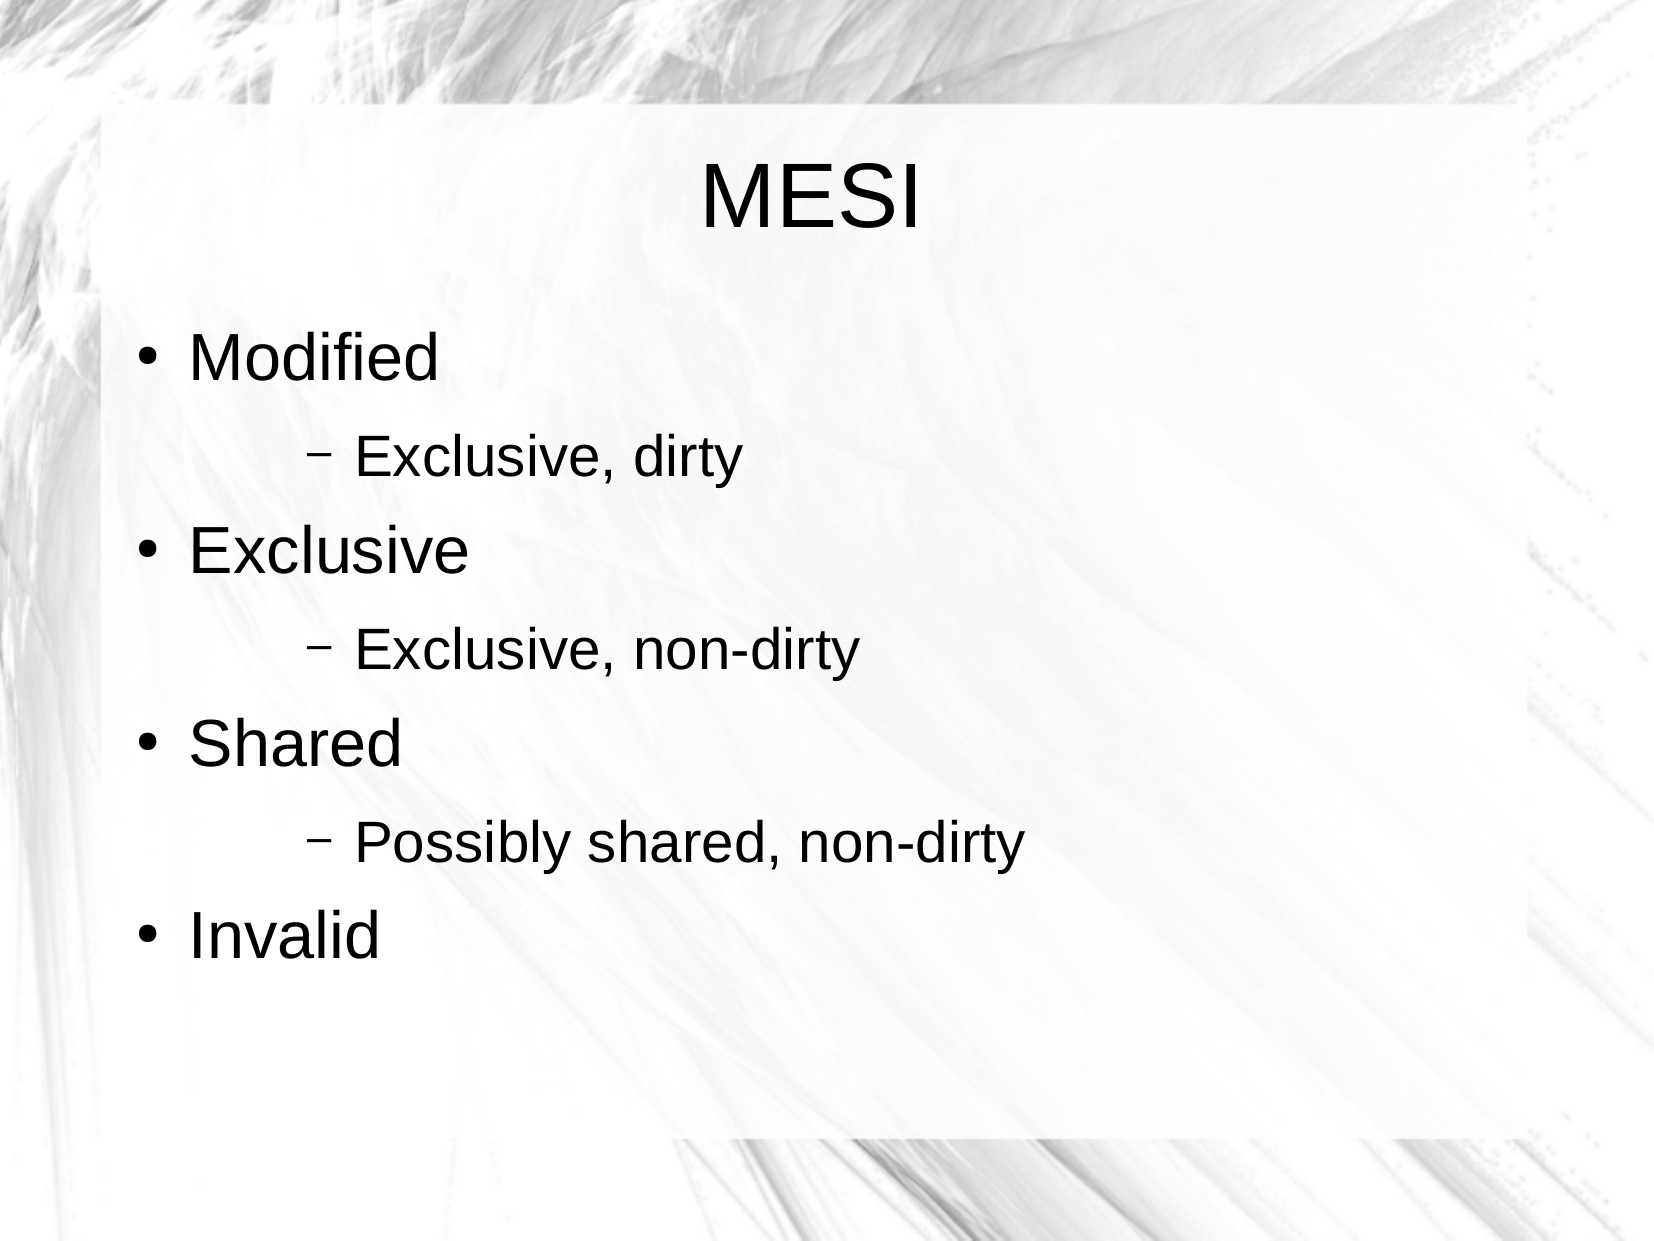

# MESI
Modified
Exclusive, dirty
Exclusive
Exclusive, non-dirty
Shared
Possibly shared, non-dirty
Invalid